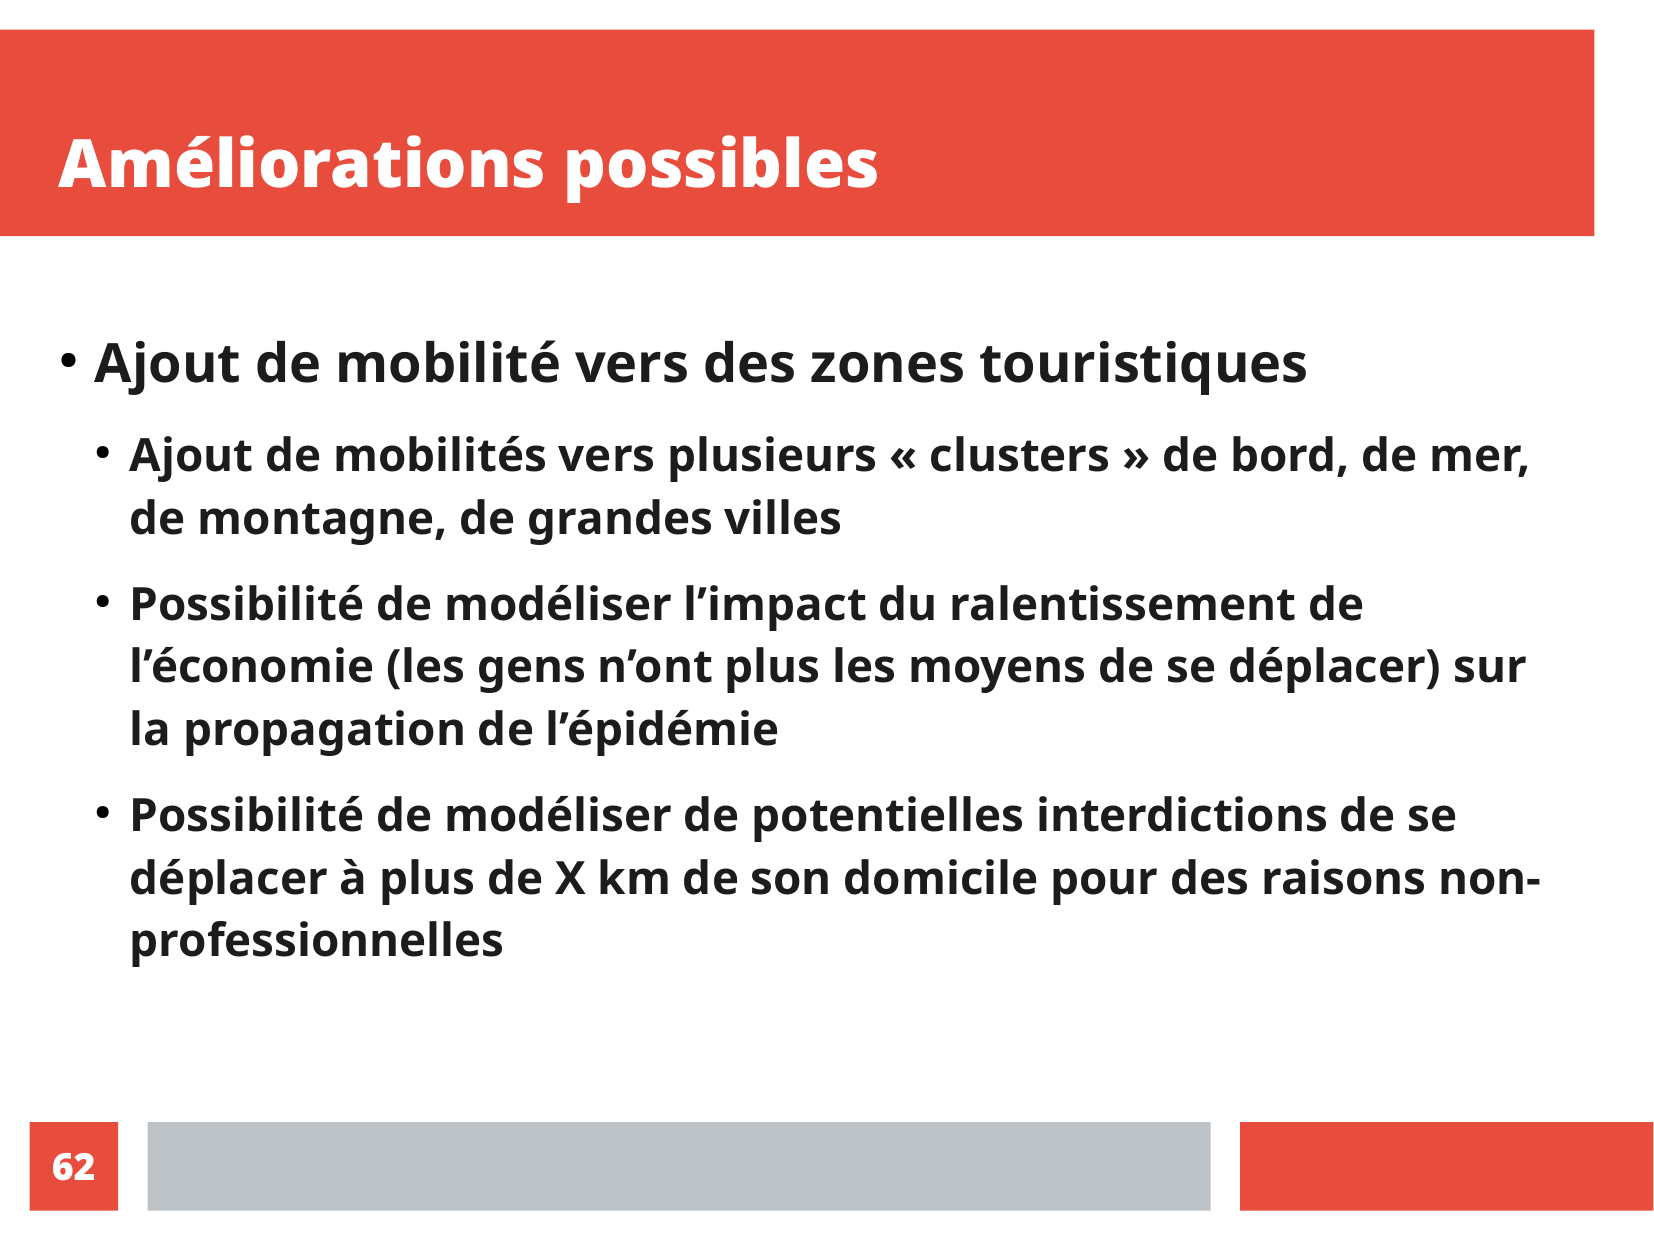

# Améliorations possibles
Ajout de mobilité vers des zones touristiques
Ajout de mobilités vers plusieurs « clusters » de bord, de mer, de montagne, de grandes villes
Possibilité de modéliser l’impact du ralentissement de l’économie (les gens n’ont plus les moyens de se déplacer) sur la propagation de l’épidémie
Possibilité de modéliser de potentielles interdictions de se déplacer à plus de X km de son domicile pour des raisons non-professionnelles
62